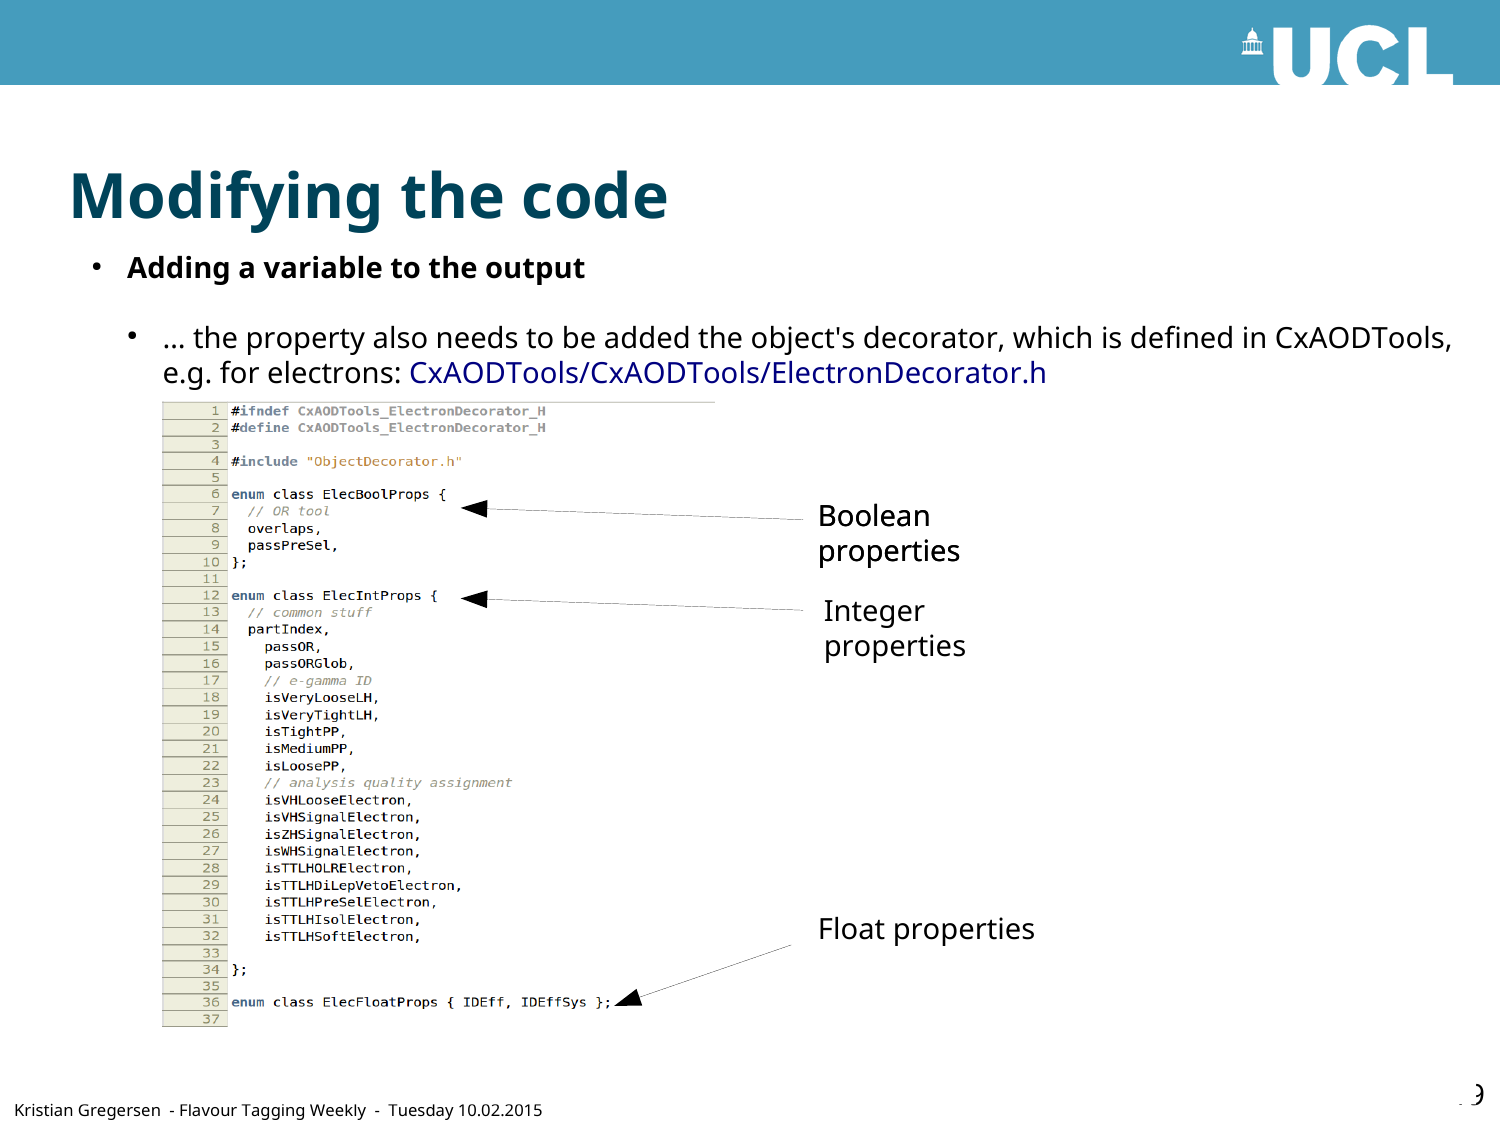

# Modifying the code
Adding a variable to the output
… the property also needs to be added the object's decorator, which is defined in CxAODTools,
e.g. for electrons: CxAODTools/CxAODTools/ElectronDecorator.h
Boolean properties
Boolean properties
Integer properties
Float properties
19